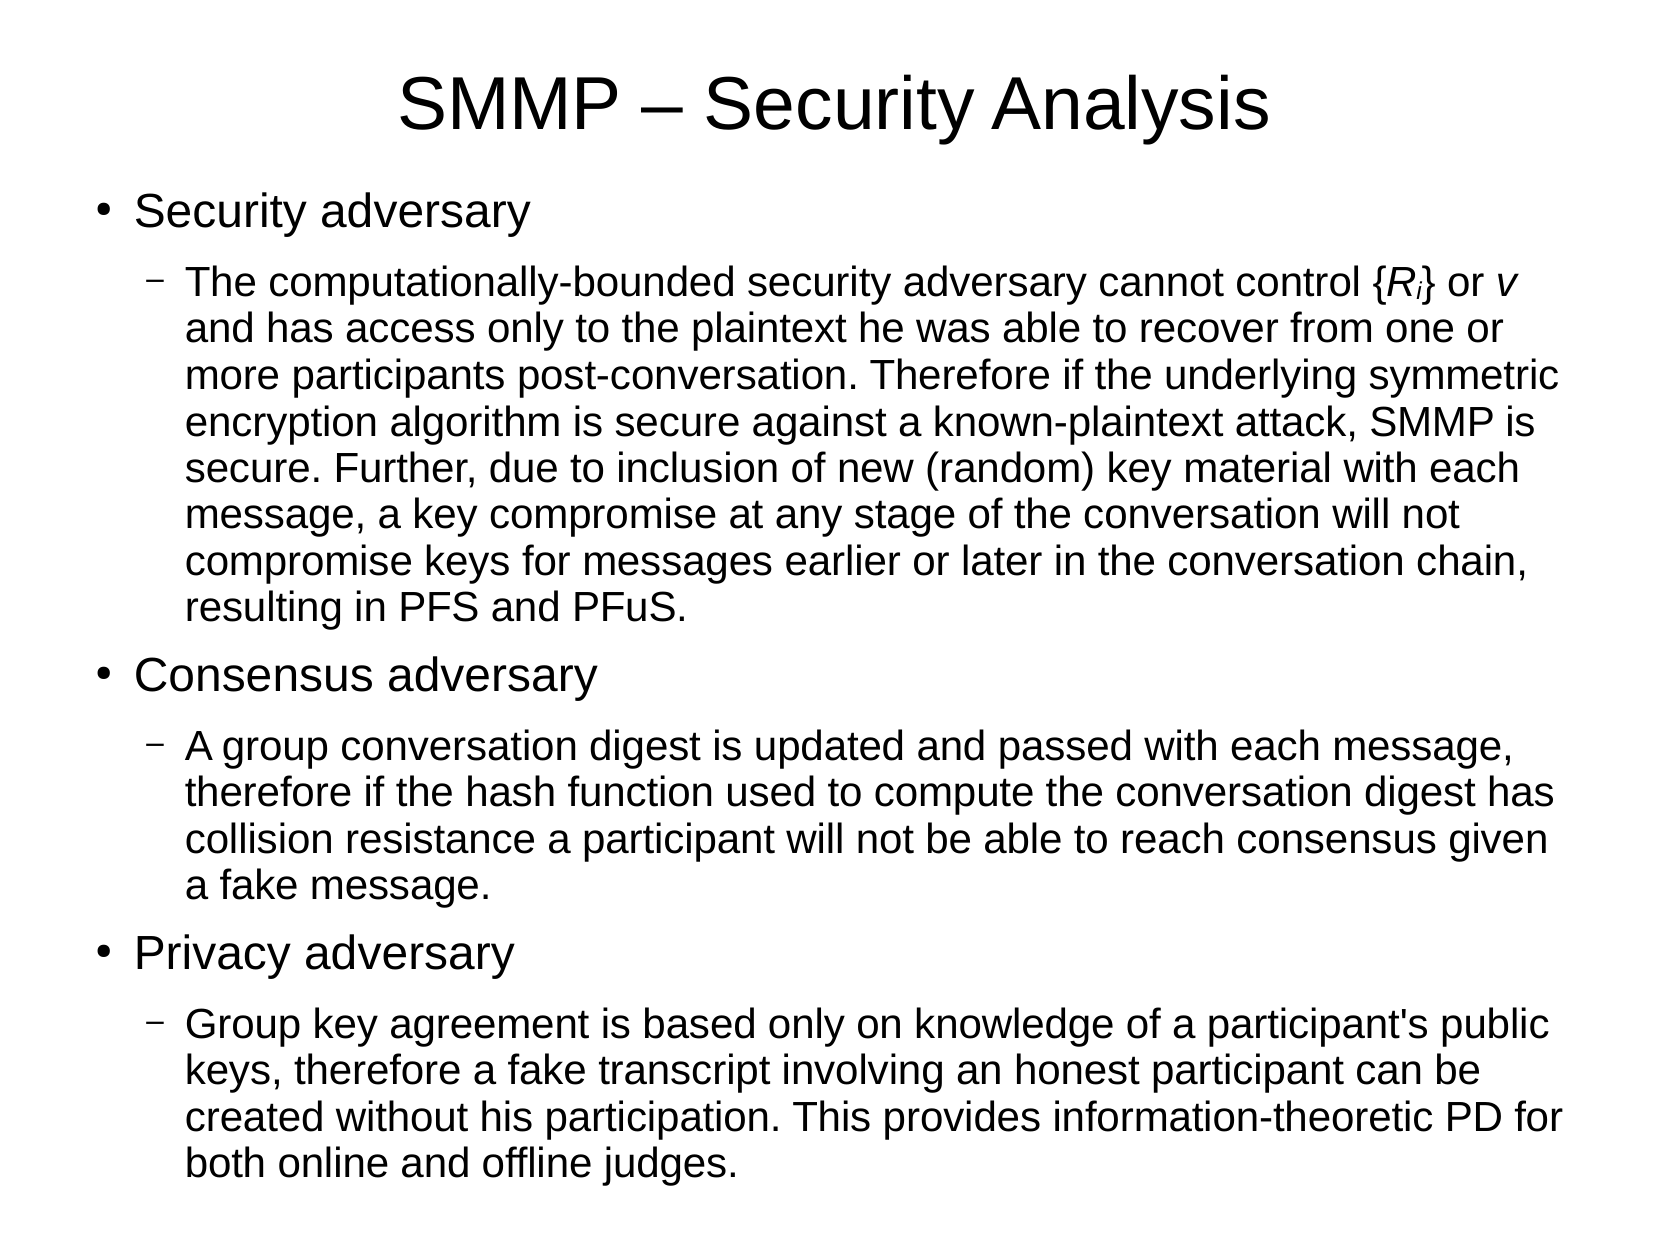

# SMMP – Security Analysis
Security adversary
The computationally-bounded security adversary cannot control {Ri} or v and has access only to the plaintext he was able to recover from one or more participants post-conversation. Therefore if the underlying symmetric encryption algorithm is secure against a known-plaintext attack, SMMP is secure. Further, due to inclusion of new (random) key material with each message, a key compromise at any stage of the conversation will not compromise keys for messages earlier or later in the conversation chain, resulting in PFS and PFuS.
Consensus adversary
A group conversation digest is updated and passed with each message, therefore if the hash function used to compute the conversation digest has collision resistance a participant will not be able to reach consensus given a fake message.
Privacy adversary
Group key agreement is based only on knowledge of a participant's public keys, therefore a fake transcript involving an honest participant can be created without his participation. This provides information-theoretic PD for both online and offline judges.